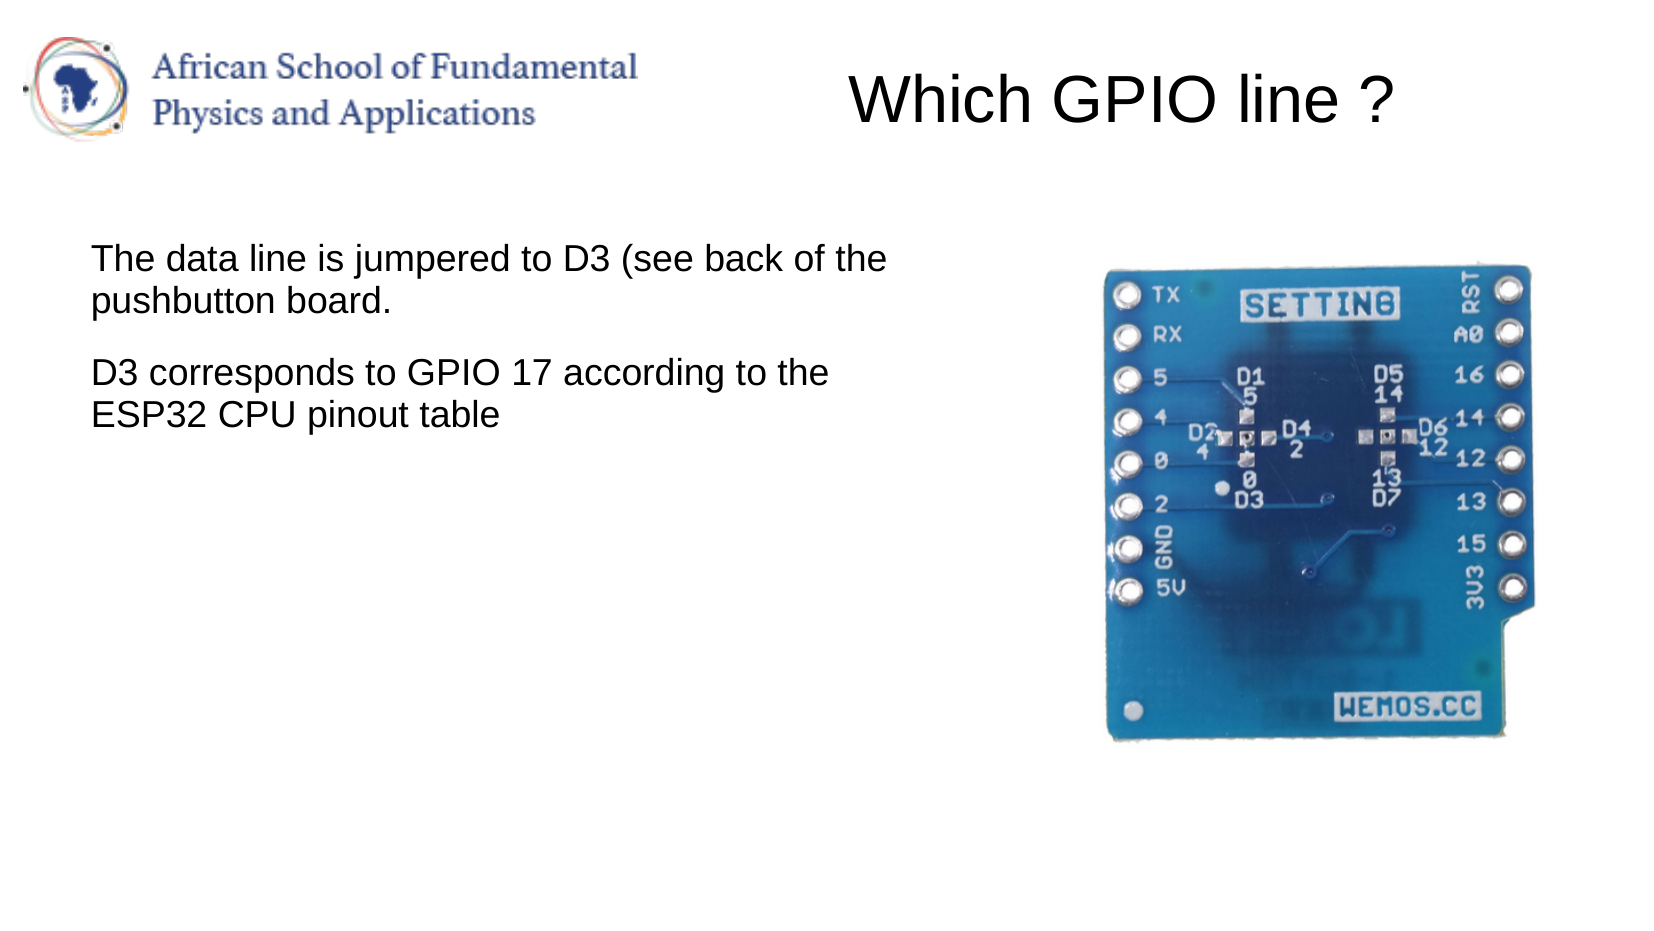

# Which GPIO line ?
The data line is jumpered to D3 (see back of the
pushbutton board.
D3 corresponds to GPIO 17 according to the
ESP32 CPU pinout table